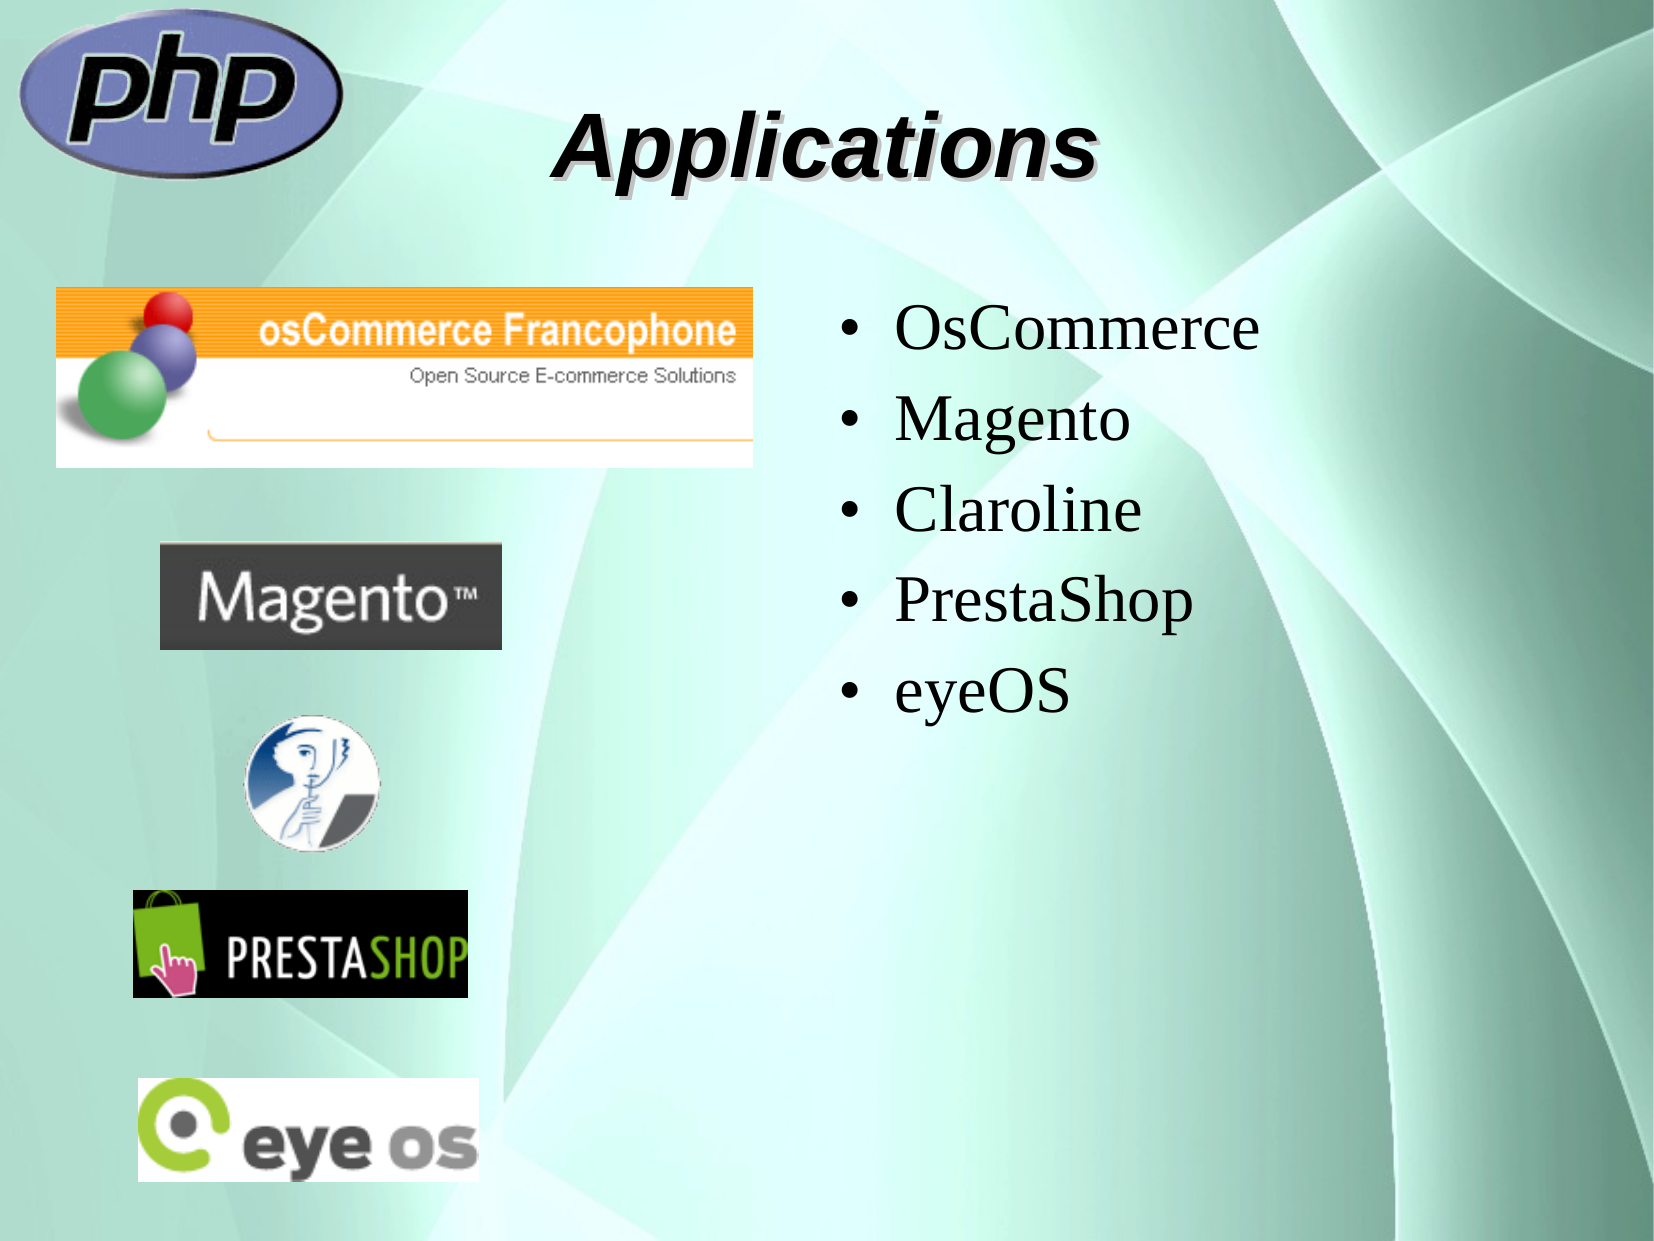

# Applications
OsCommerce
Magento
Claroline
PrestaShop
eyeOS